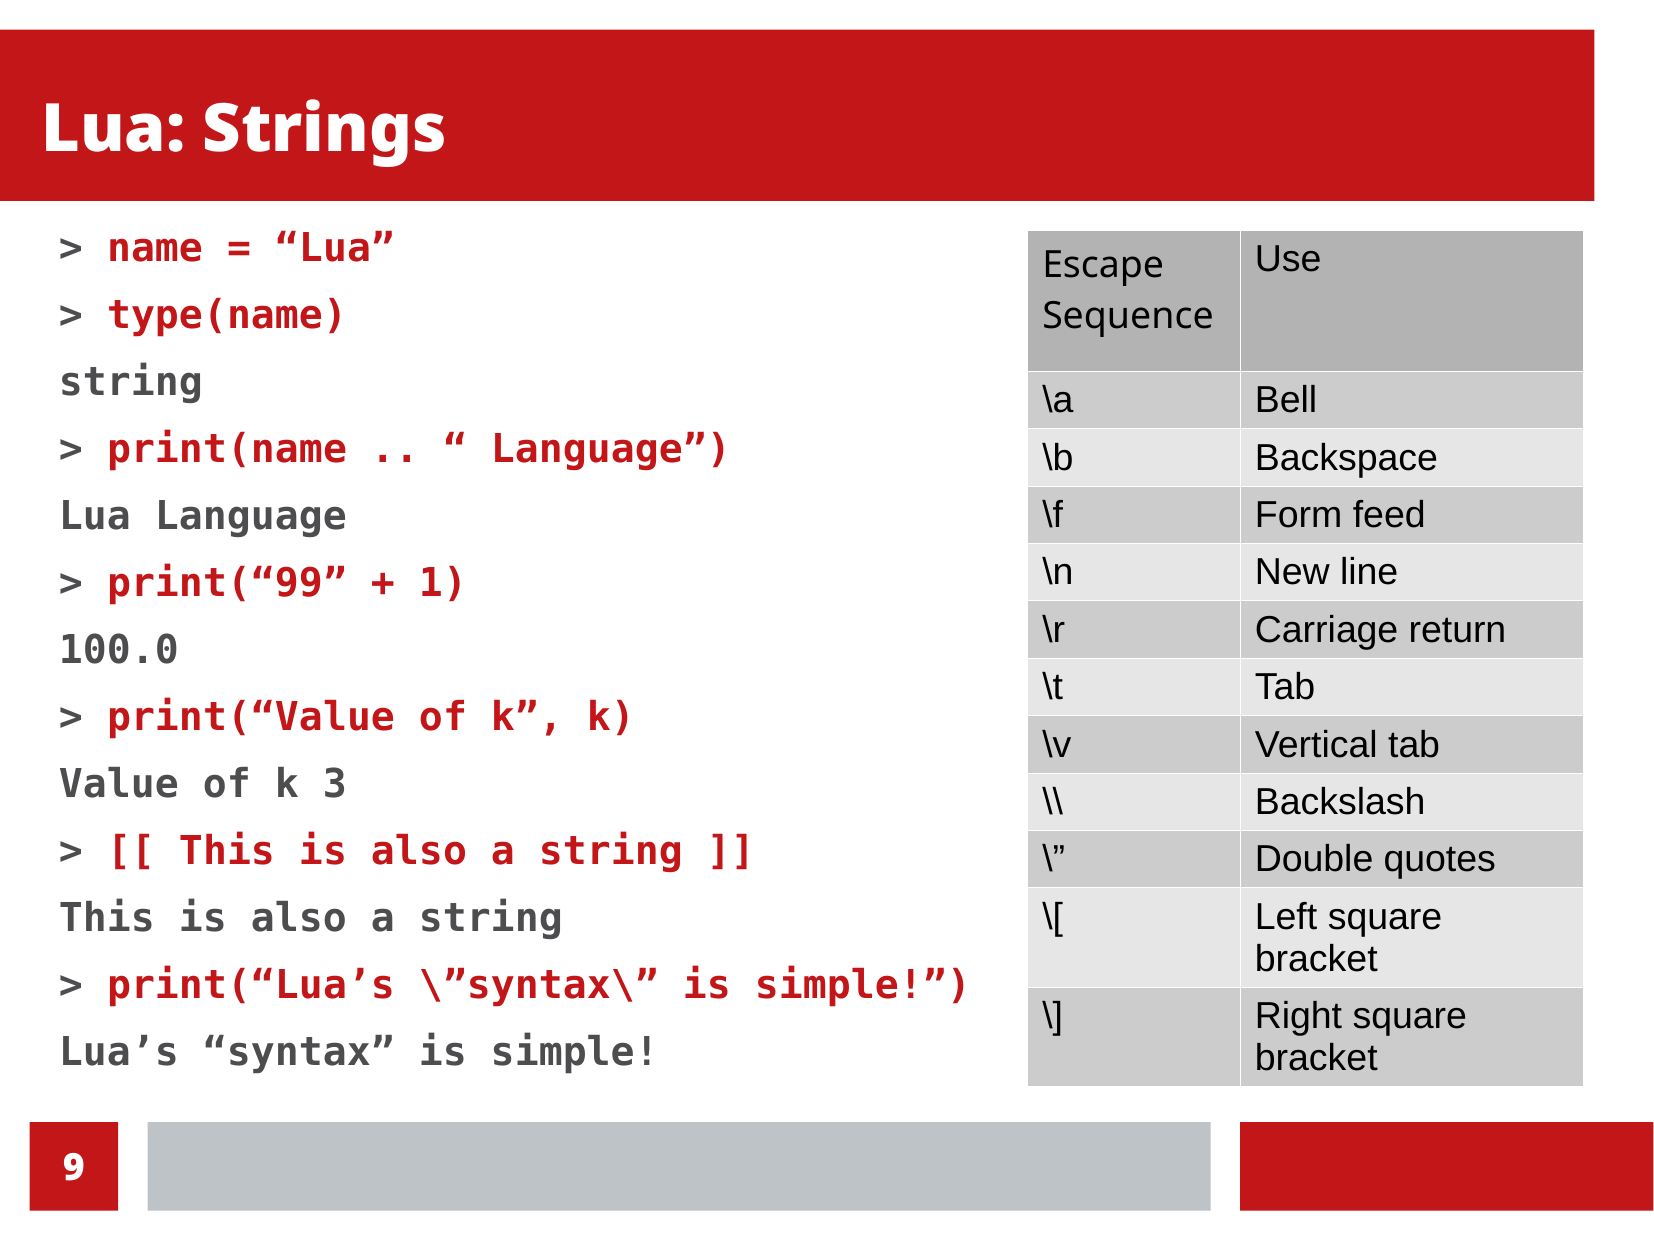

# Lua: Strings
> name = “Lua”
> type(name)
string
> print(name .. “ Language”)
Lua Language
> print(“99” + 1)
100.0
> print(“Value of k”, k)
Value of k 3
> [[ This is also a string ]]
This is also a string
> print(“Lua’s \”syntax\” is simple!”)
Lua’s “syntax” is simple!
| Escape Sequence | Use |
| --- | --- |
| \a | Bell |
| \b | Backspace |
| \f | Form feed |
| \n | New line |
| \r | Carriage return |
| \t | Tab |
| \v | Vertical tab |
| \\ | Backslash |
| \” | Double quotes |
| \[ | Left square bracket |
| \] | Right square bracket |
9